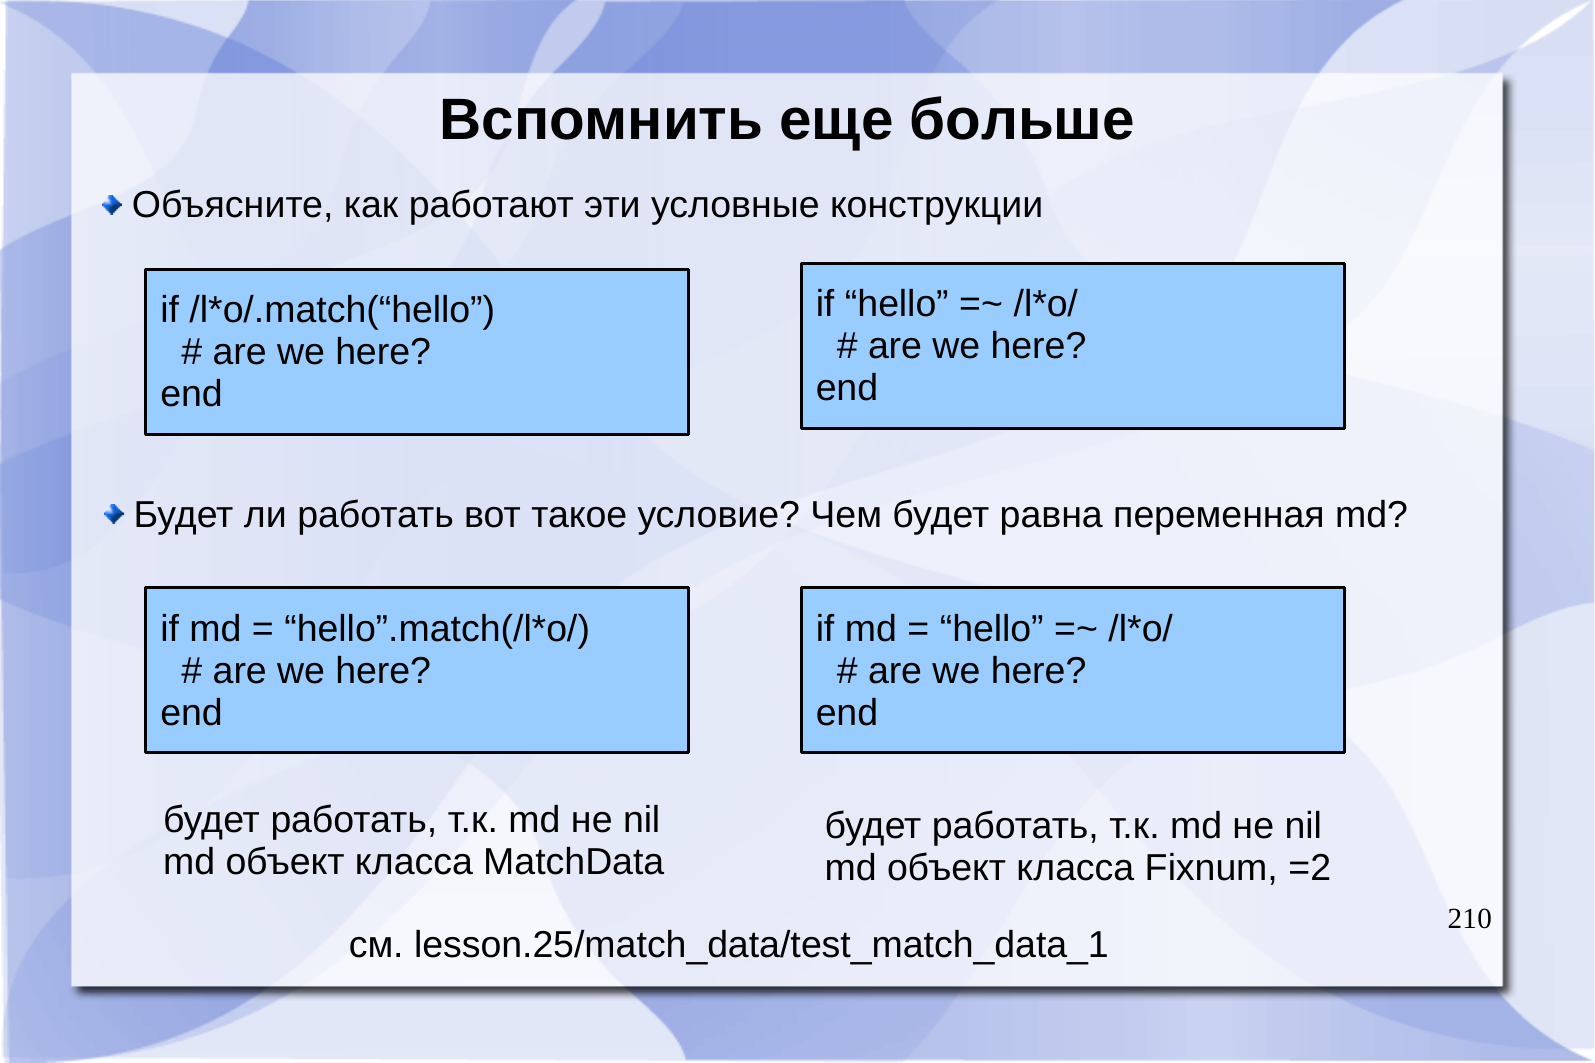

# Вспомнить еще больше
 Объясните, как работают эти условные конструкции
if “hello” =~ /l*o/
 # are we here?
end
if /l*o/.match(“hello”)
 # are we here?
end
 Будет ли работать вот такое условие? Чем будет равна переменная md?
if md = “hello” =~ /l*o/
 # are we here?
end
if md = “hello”.match(/l*o/)
 # are we here?
end
будет работать, т.к. md не nil
md объект класса MatchData
будет работать, т.к. md не nil
md объект класса Fixnum, =2
210
см. lesson.25/match_data/test_match_data_1